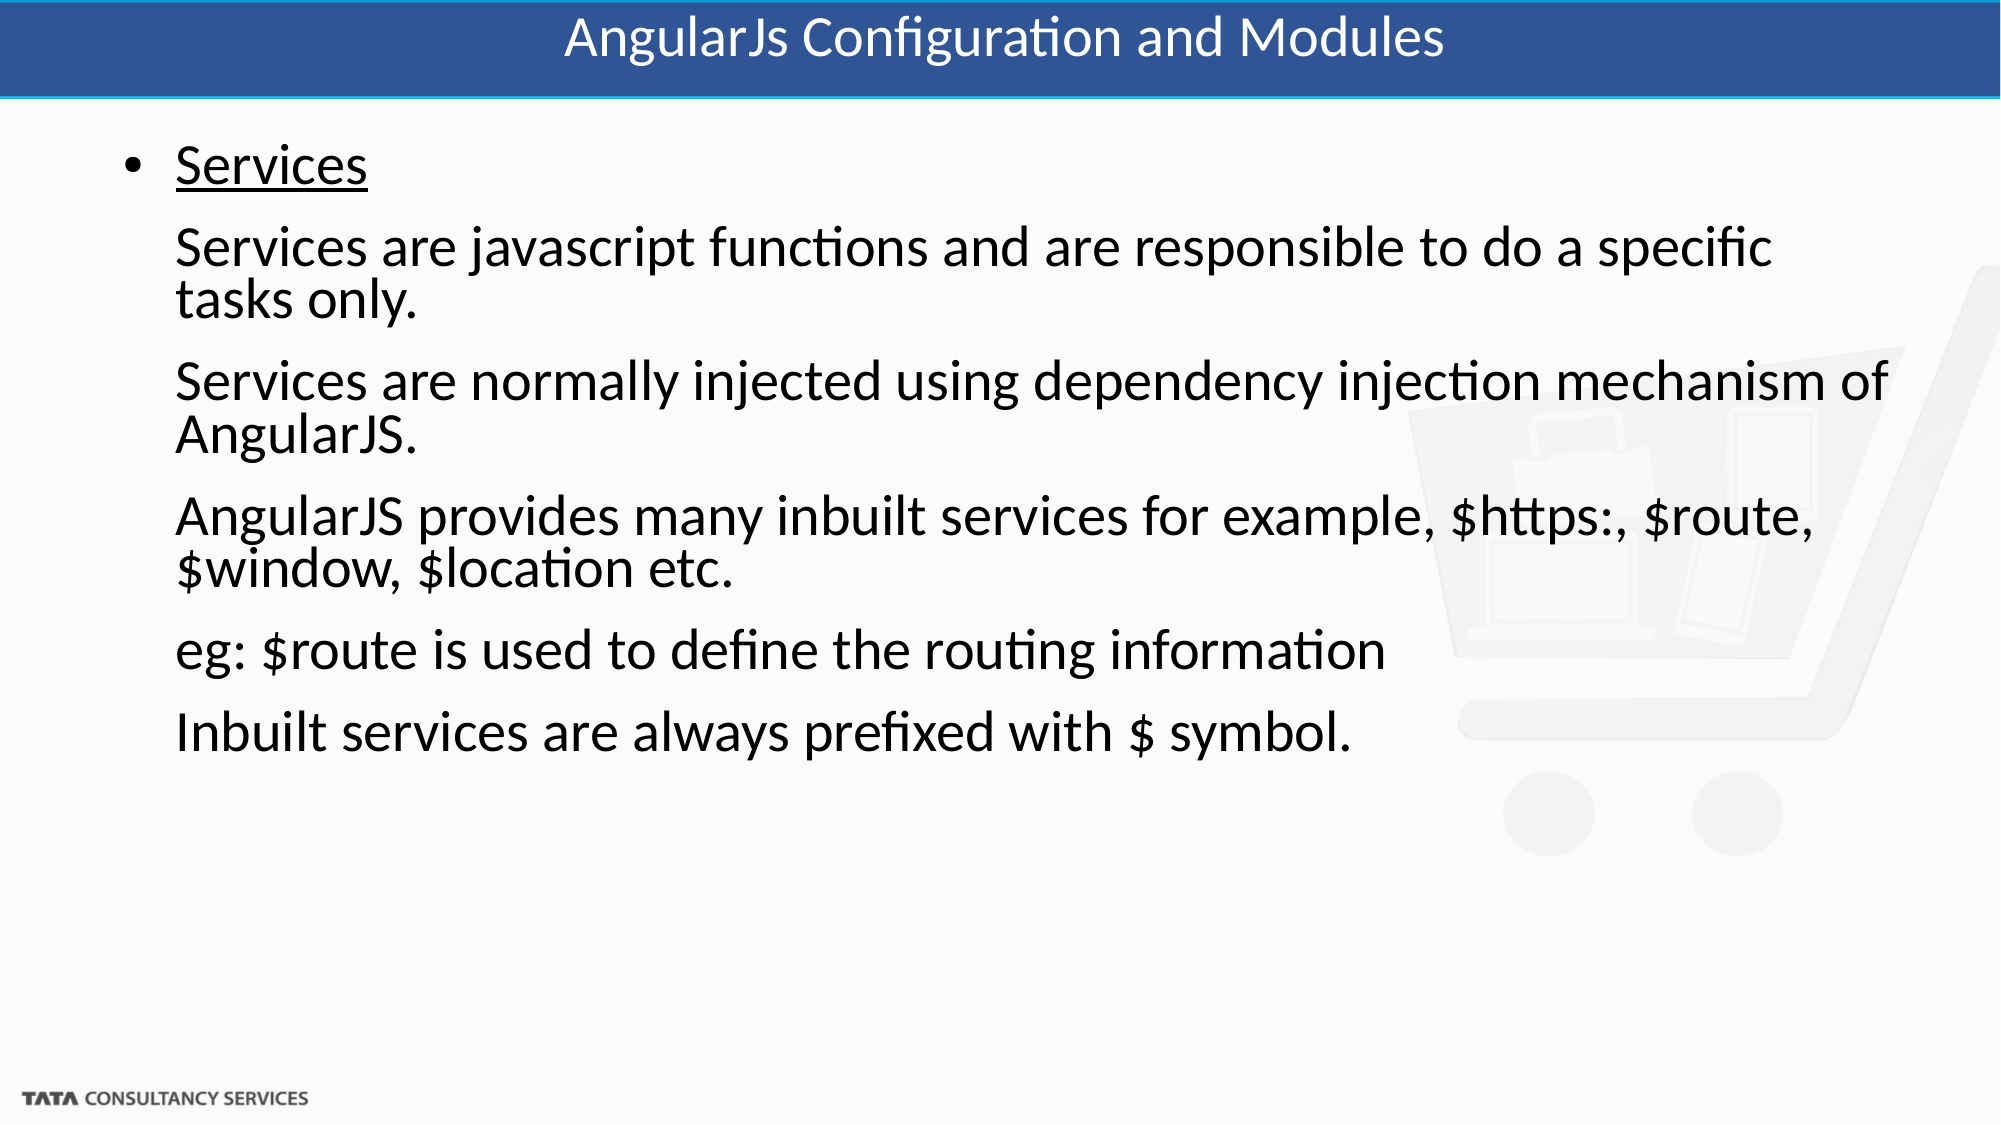

# AngularJs Configuration and Modules
Services
Services are javascript functions and are responsible to do a specific tasks only.
Services are normally injected using dependency injection mechanism of AngularJS.
AngularJS provides many inbuilt services for example, $https:, $route, $window, $location etc.
eg: $route is used to define the routing information
Inbuilt services are always prefixed with $ symbol.